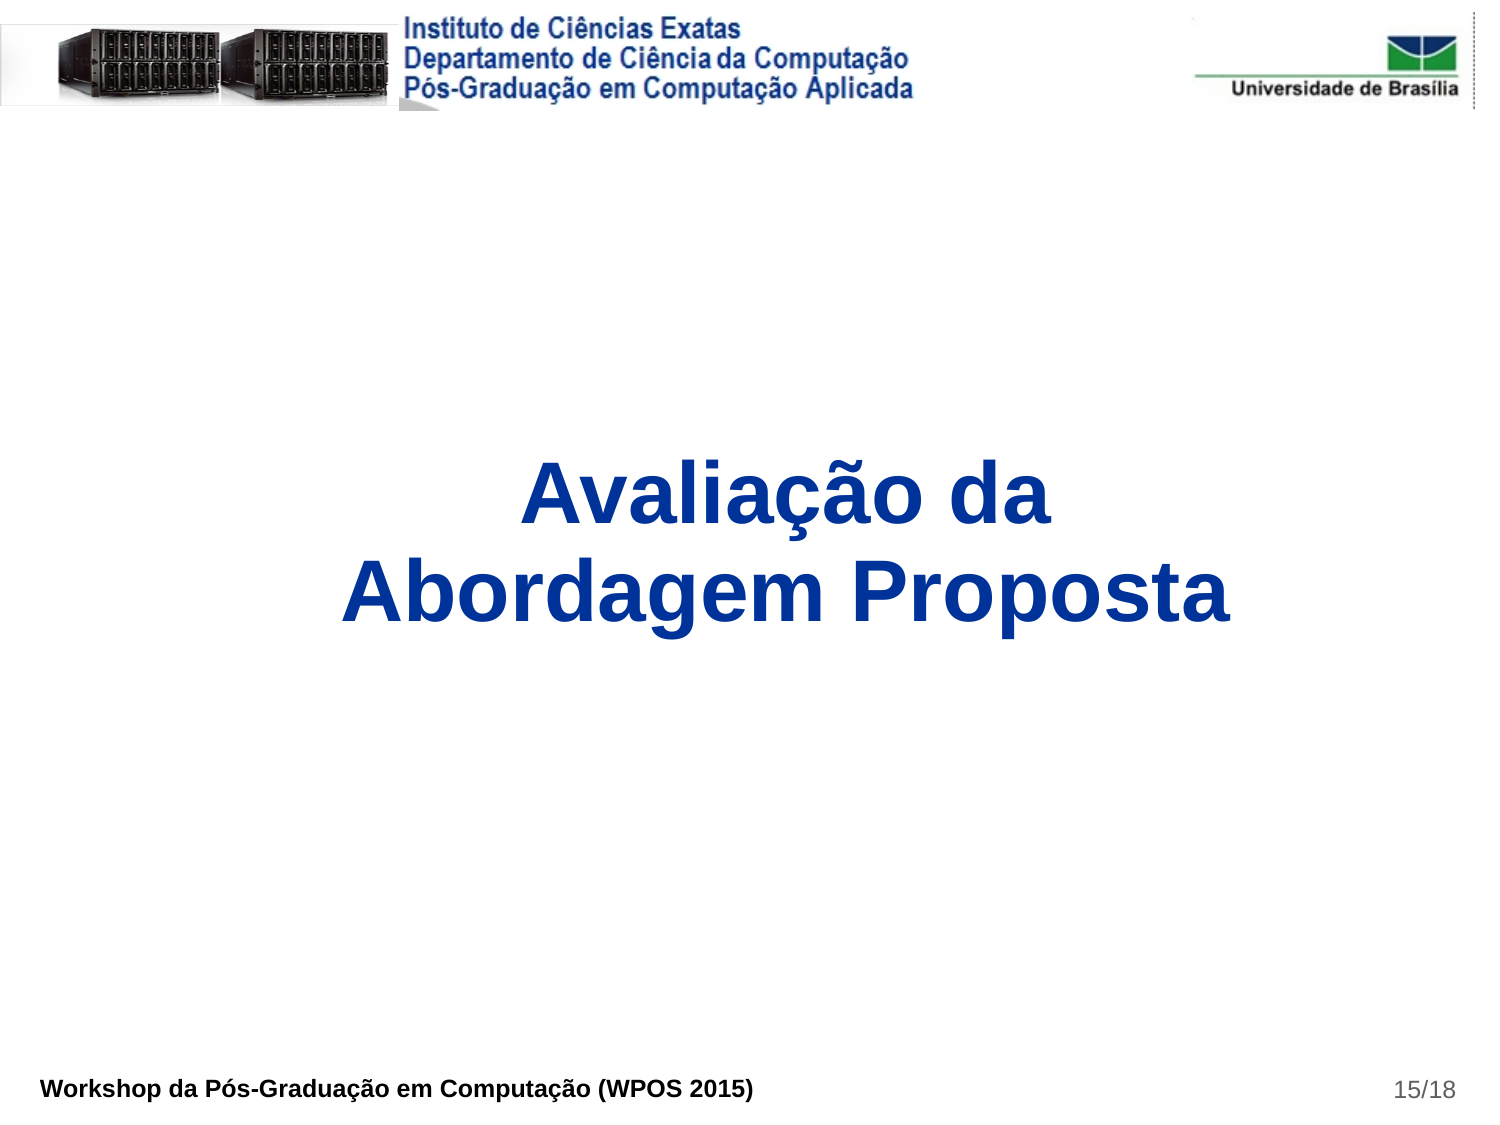

# Avaliação da Abordagem Proposta
Workshop da Pós-Graduação em Computação (WPOS 2015)